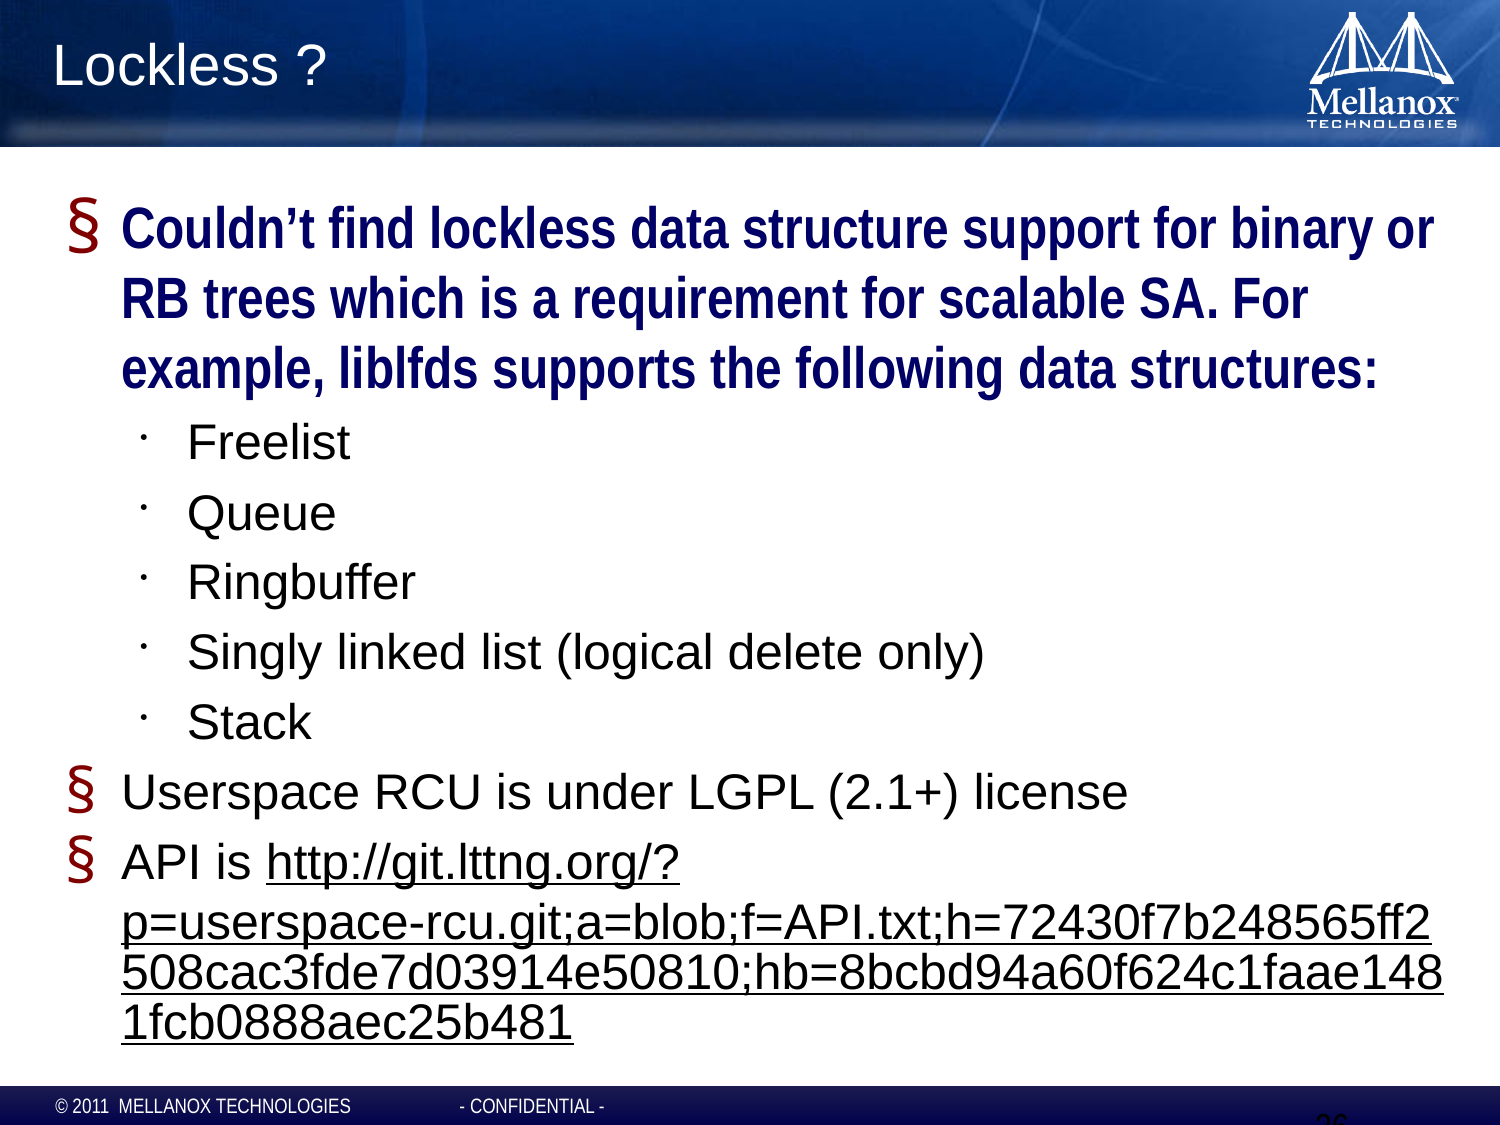

# Lockless ?
Couldn’t find lockless data structure support for binary or RB trees which is a requirement for scalable SA. For example, liblfds supports the following data structures:
Freelist
Queue
Ringbuffer
Singly linked list (logical delete only)
Stack
Userspace RCU is under LGPL (2.1+) license
API is http://git.lttng.org/?p=userspace-rcu.git;a=blob;f=API.txt;h=72430f7b248565ff2508cac3fde7d03914e50810;hb=8bcbd94a60f624c1faae1481fcb0888aec25b481